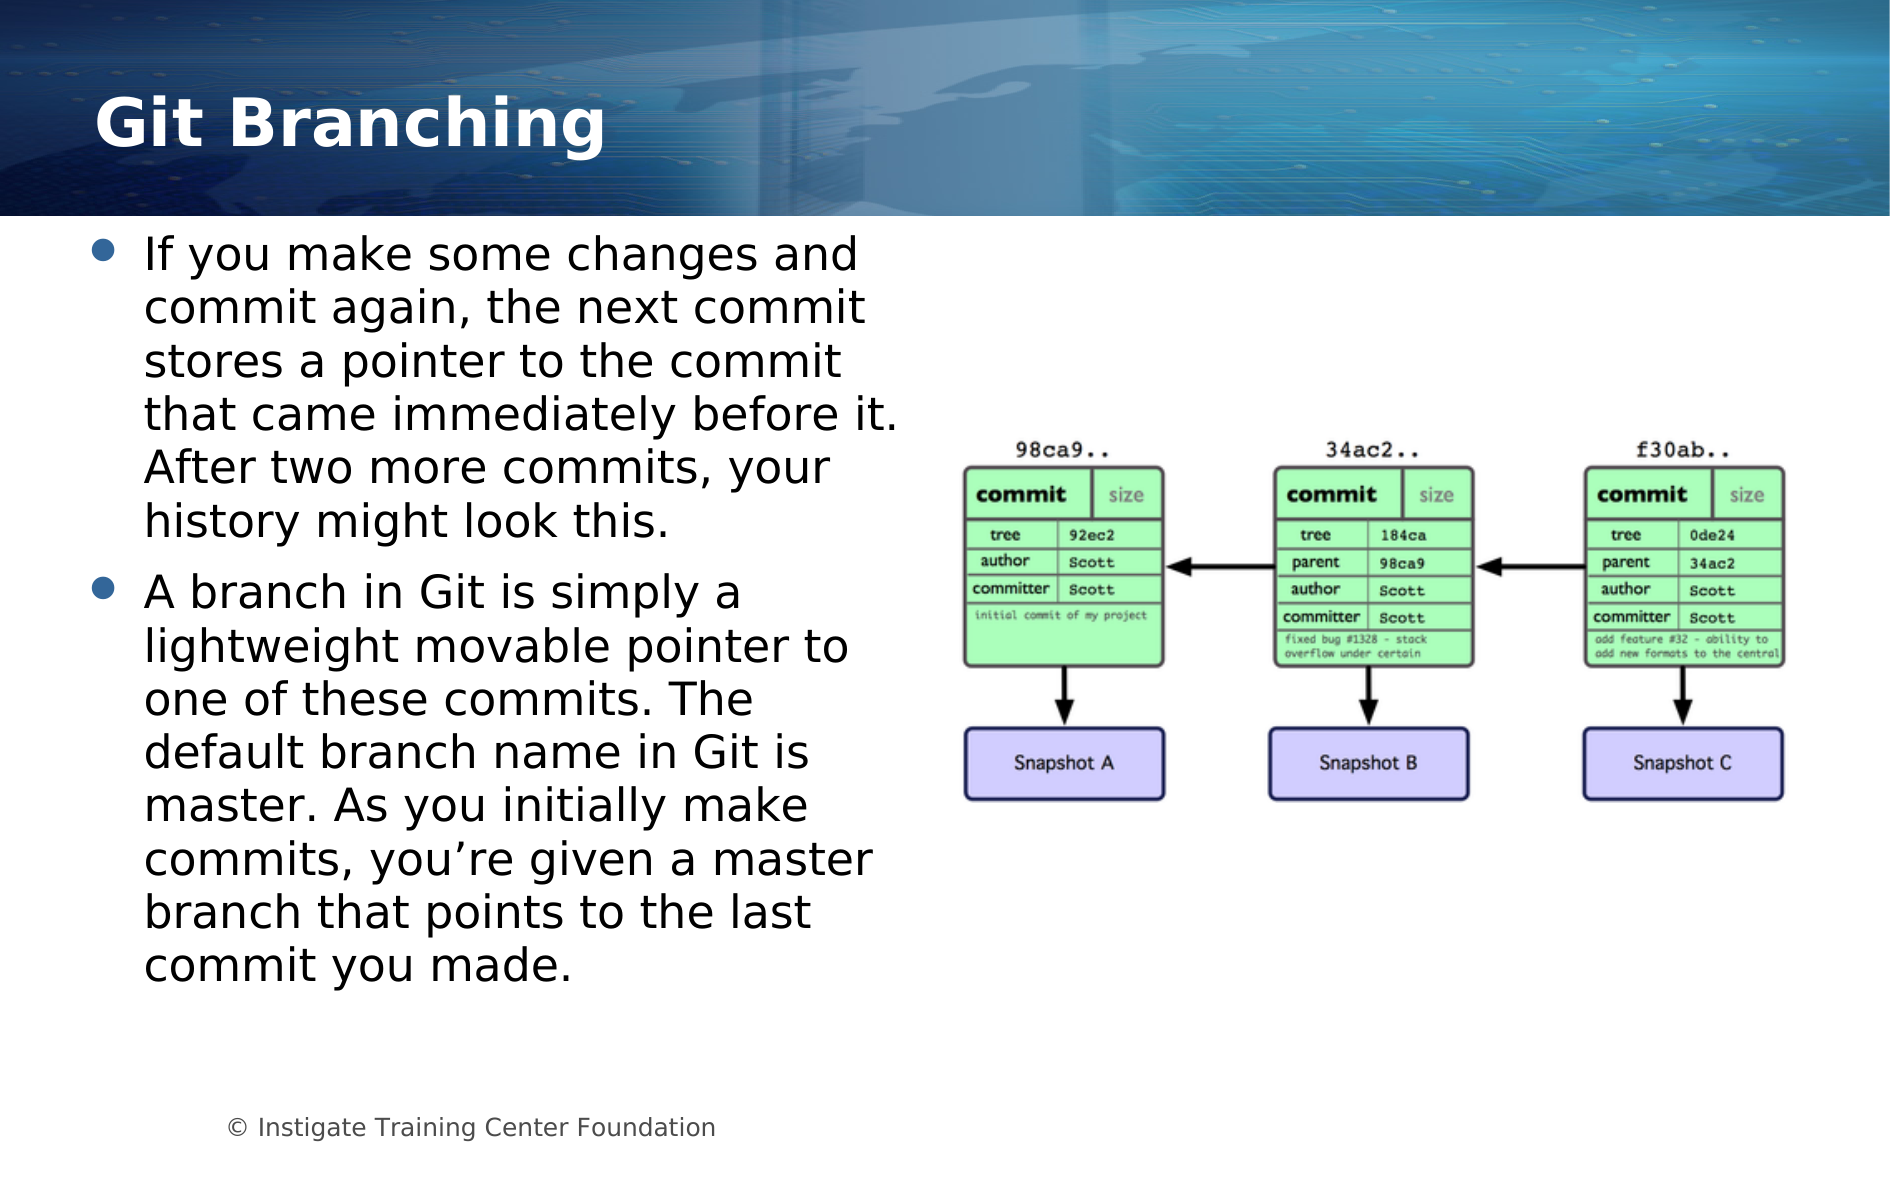

# Git Branching
If you make some changes and commit again, the next commit stores a pointer to the commit that came immediately before it. After two more commits, your history might look this.
A branch in Git is simply a lightweight movable pointer to one of these commits. The default branch name in Git is master. As you initially make commits, you’re given a master branch that points to the last commit you made.